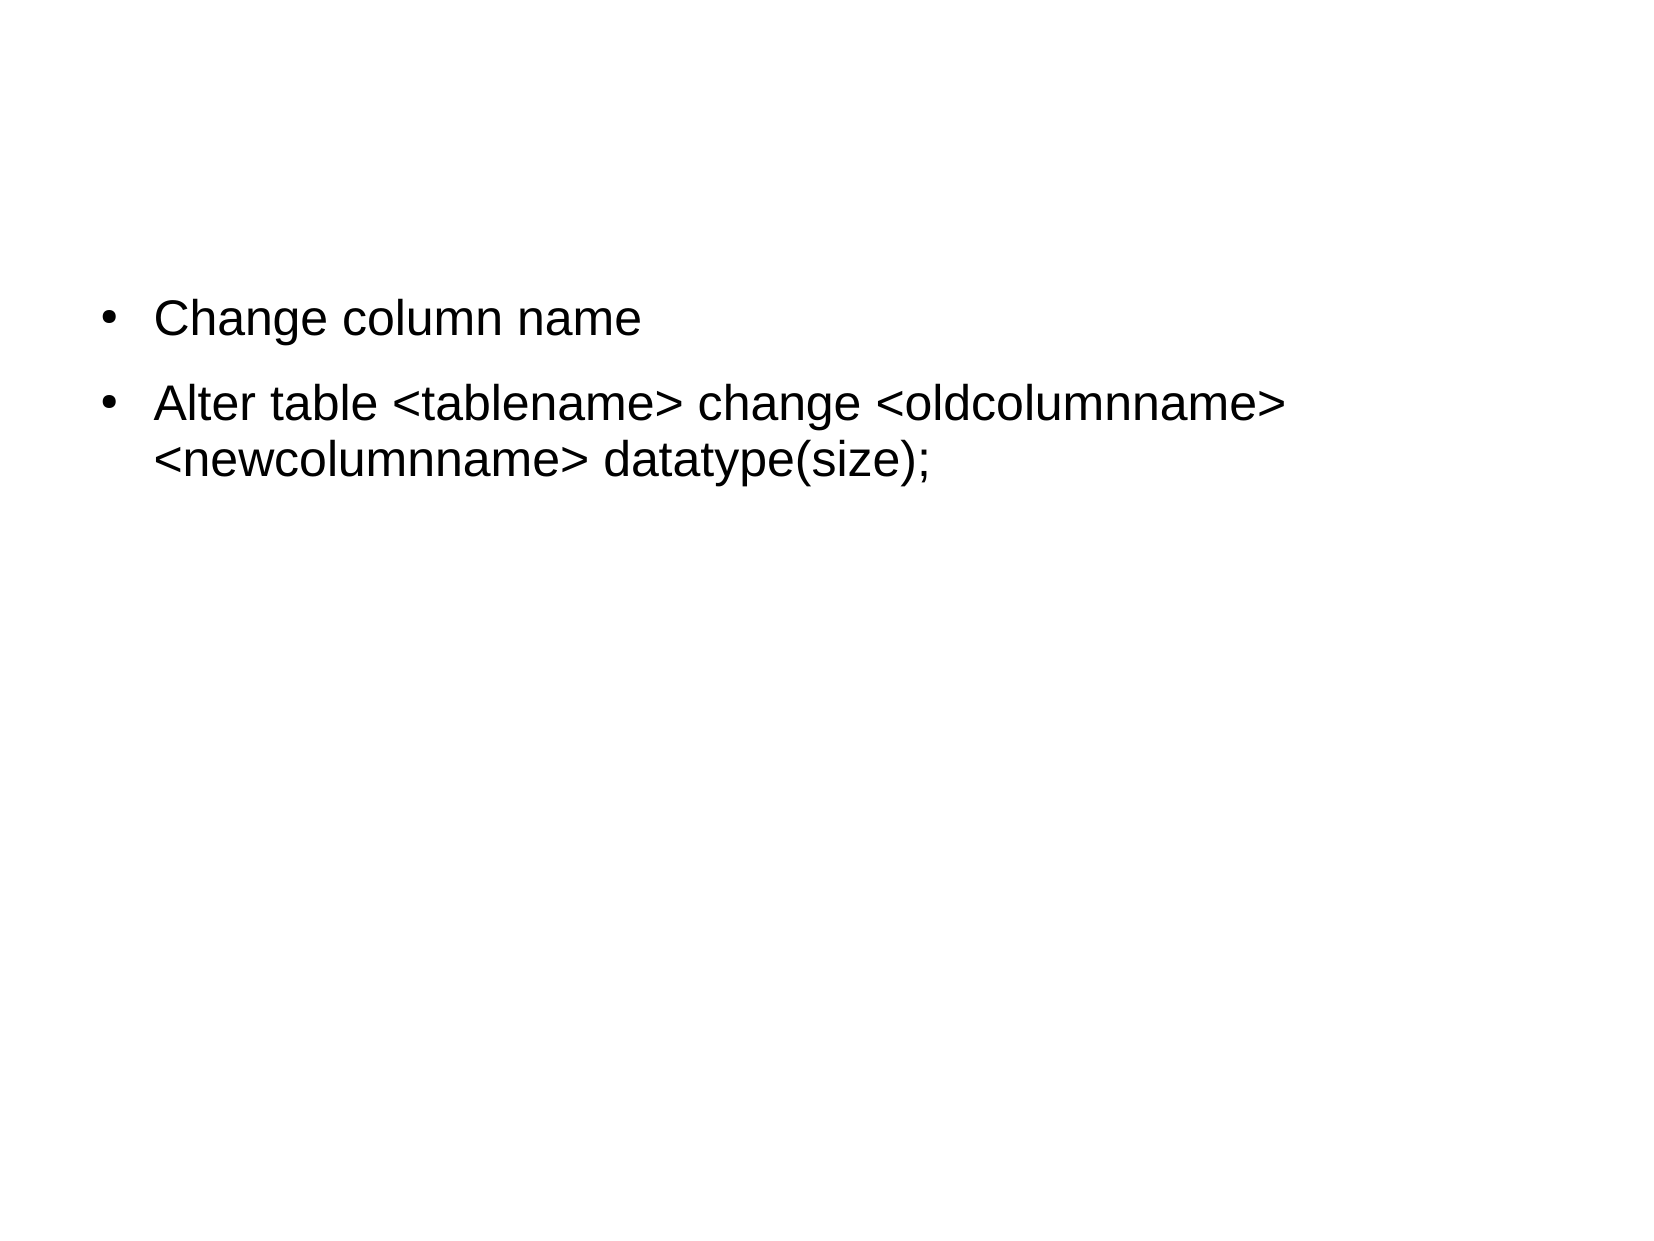

#
Change column name
Alter table <tablename> change <oldcolumnname> <newcolumnname> datatype(size);